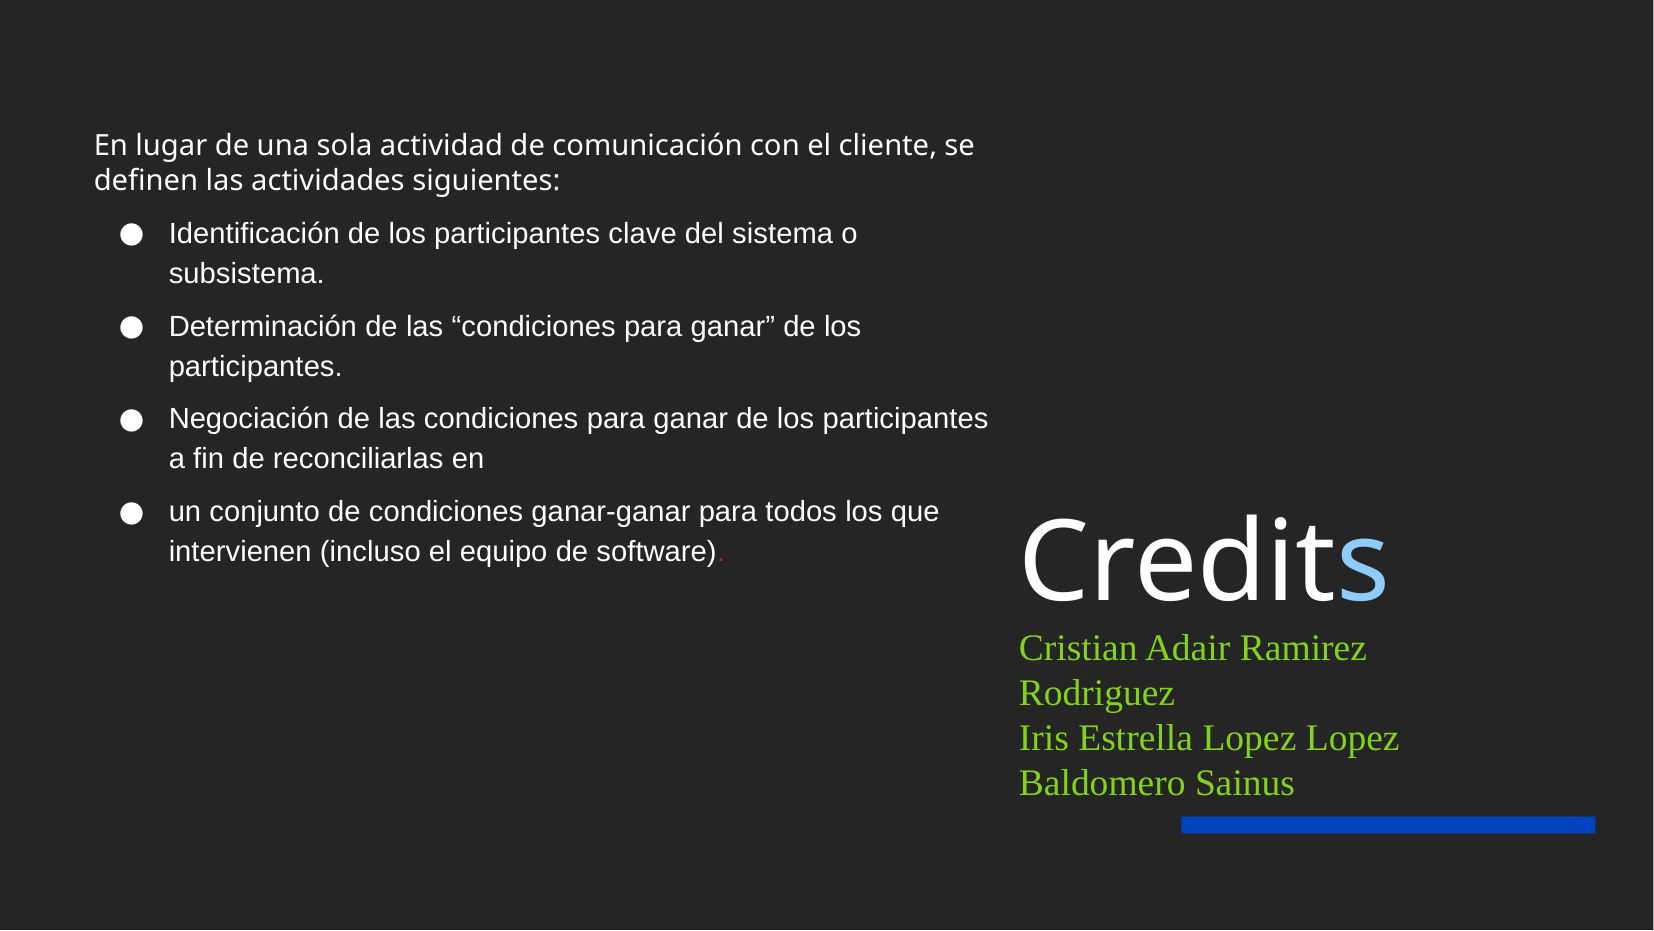

# En lugar de una sola actividad de comunicación con el cliente, se definen las actividades siguientes:
Identificación de los participantes clave del sistema o subsistema.
Determinación de las “condiciones para ganar” de los participantes.
Negociación de las condiciones para ganar de los participantes a fin de reconciliarlas en
un conjunto de condiciones ganar-ganar para todos los que intervienen (incluso el equipo de software).
Credits
Cristian Adair Ramirez Rodriguez
Iris Estrella Lopez Lopez
Baldomero Sainus